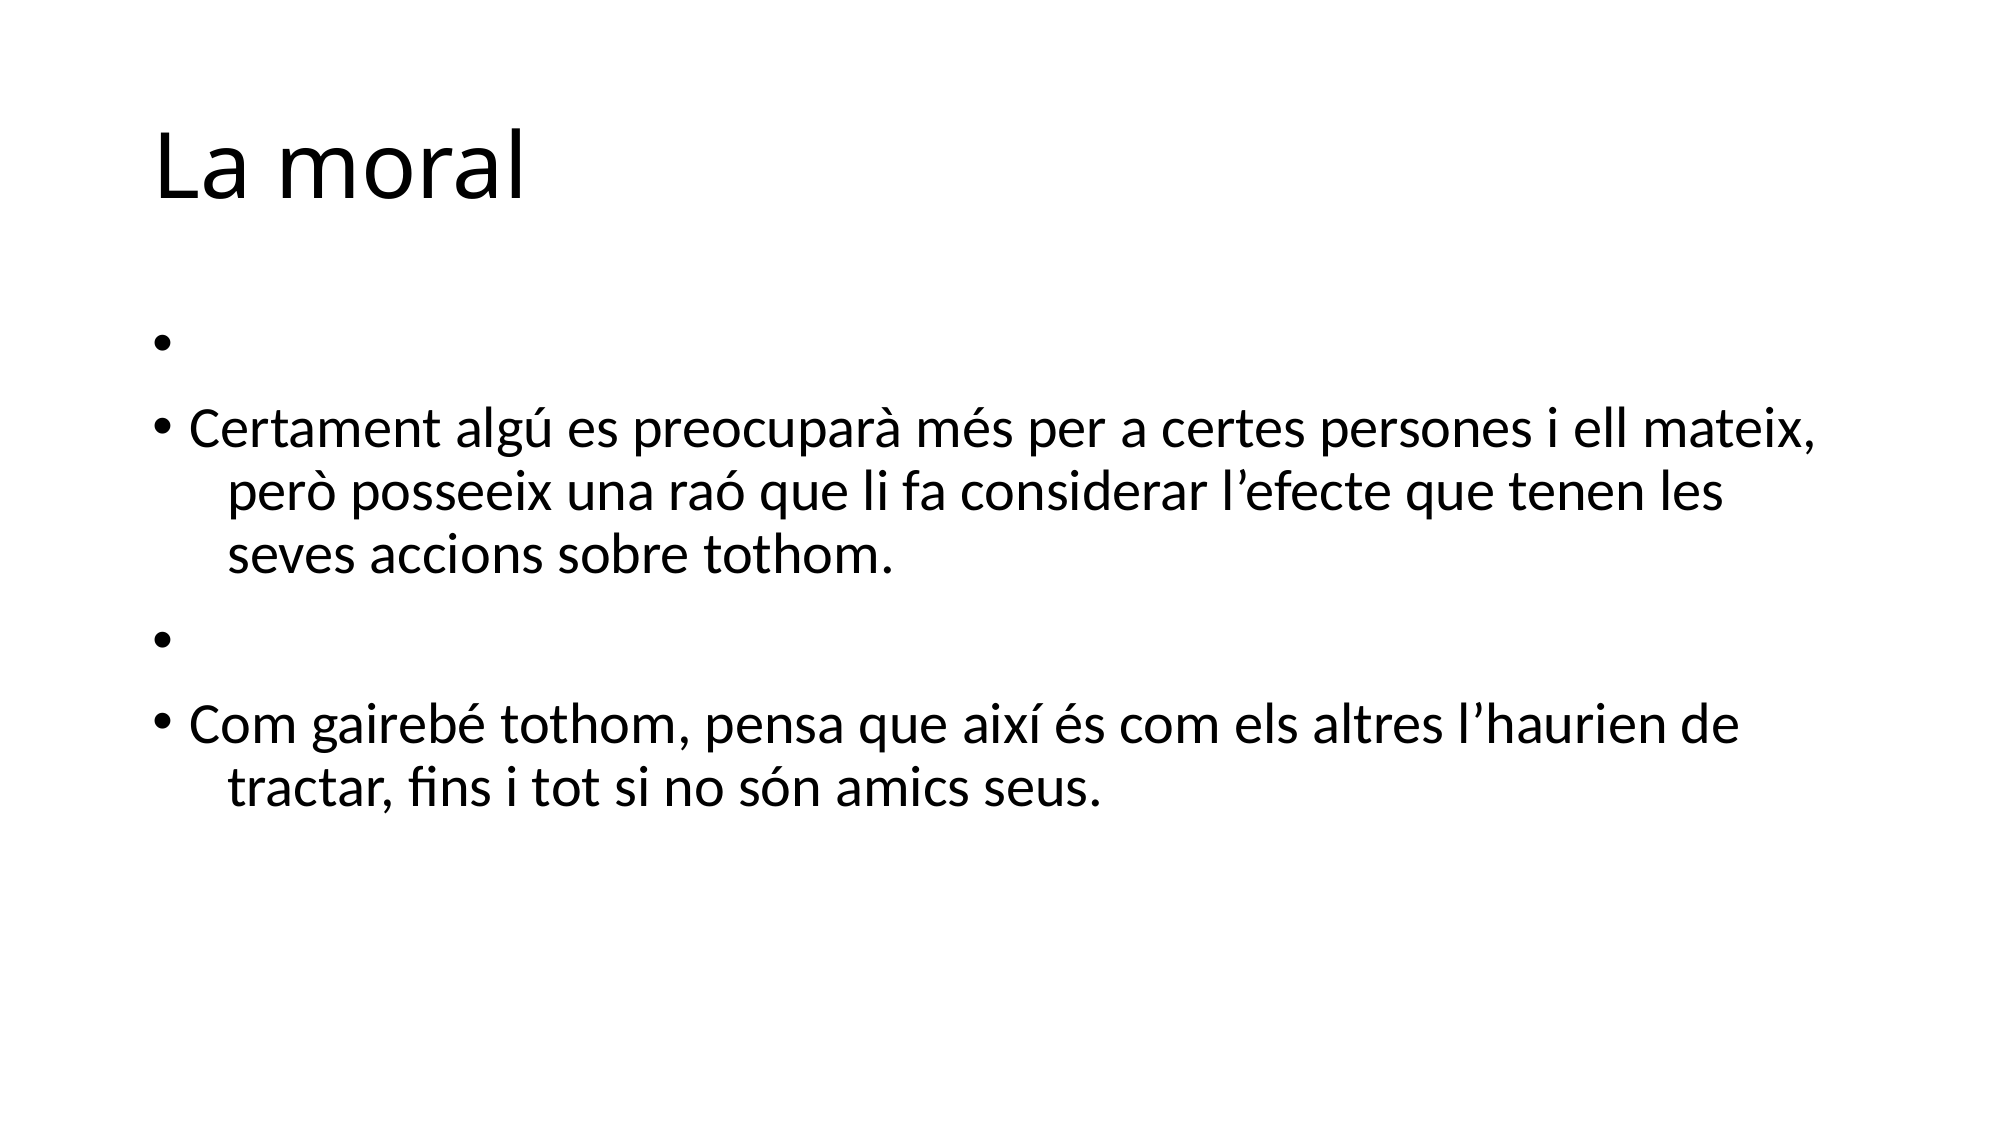

# La moral
Certament algú es preocuparà més per a certes persones i ell mateix, però posseeix una raó que li fa considerar l’efecte que tenen les seves accions sobre tothom.
Com gairebé tothom, pensa que així és com els altres l’haurien de tractar, fins i tot si no són amics seus.